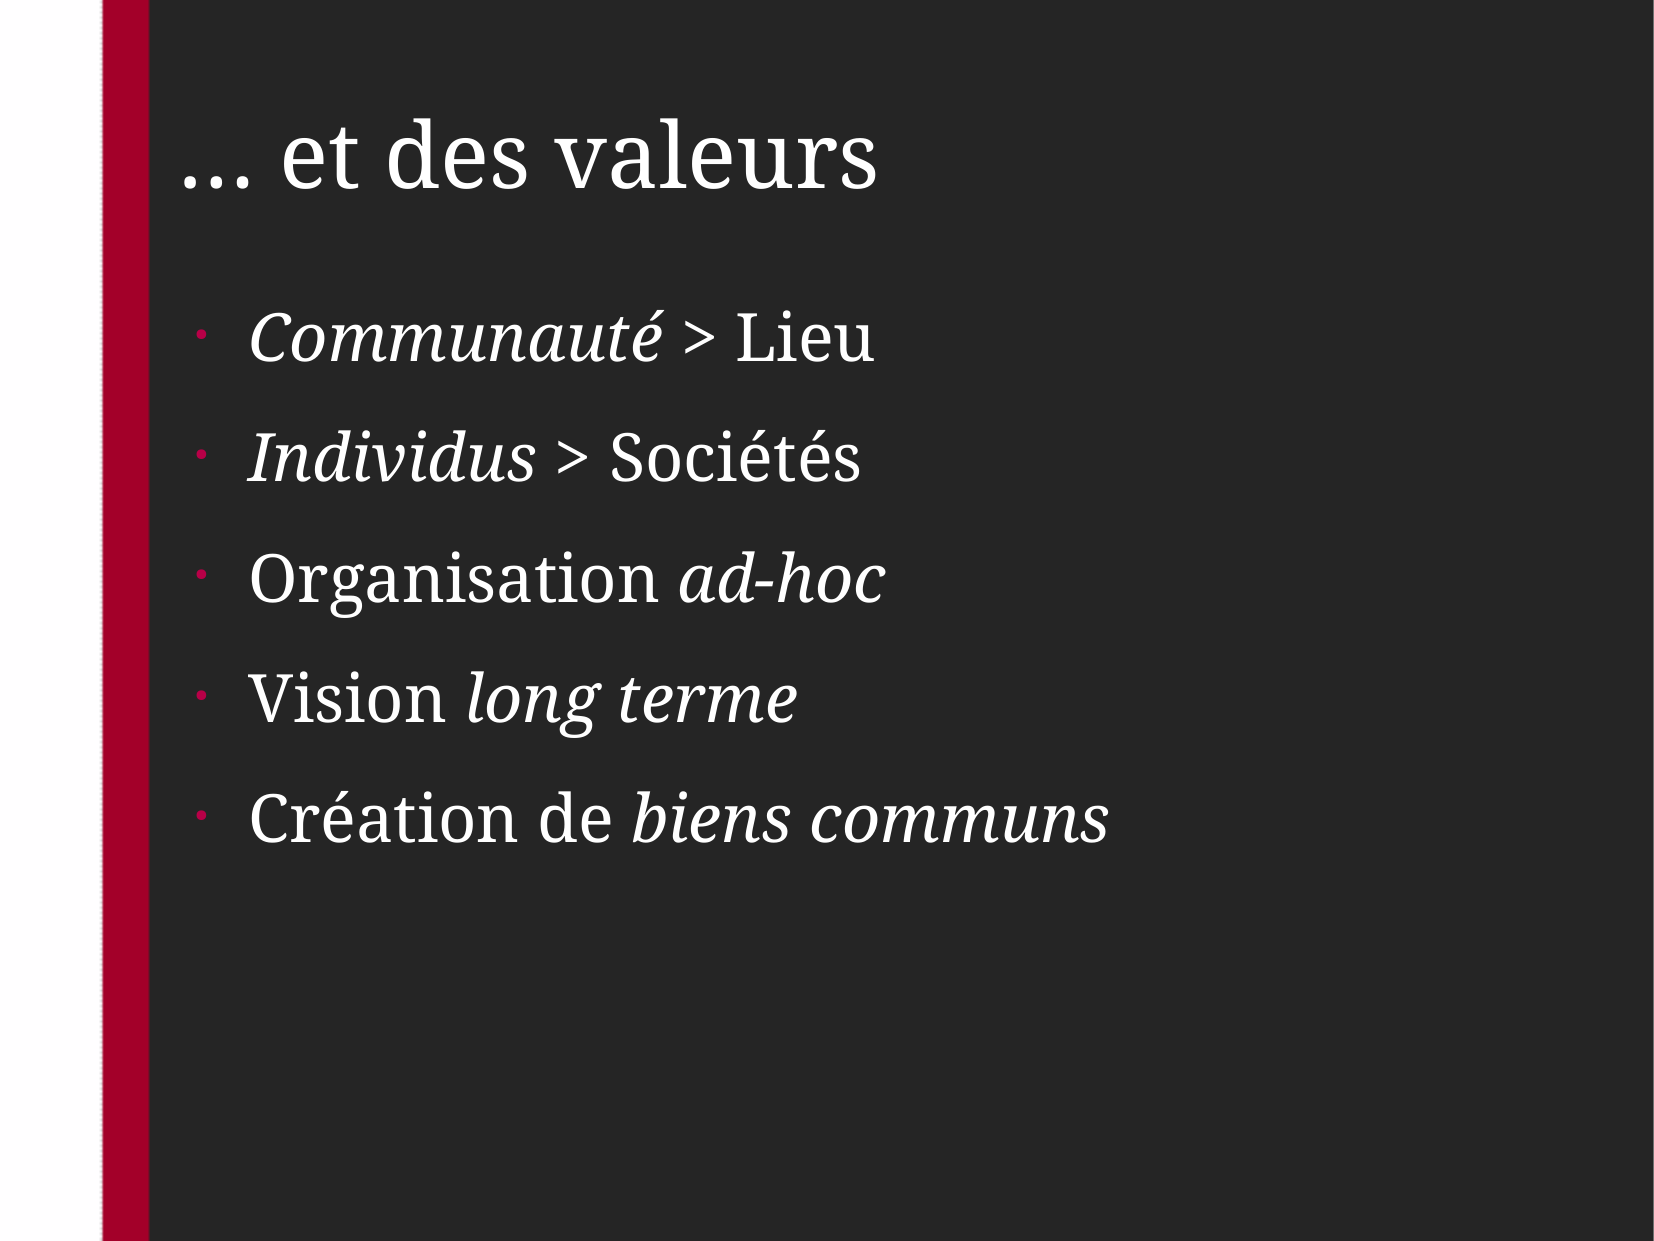

# … et des valeurs
Communauté > Lieu
Individus > Sociétés
Organisation ad-hoc
Vision long terme
Création de biens communs